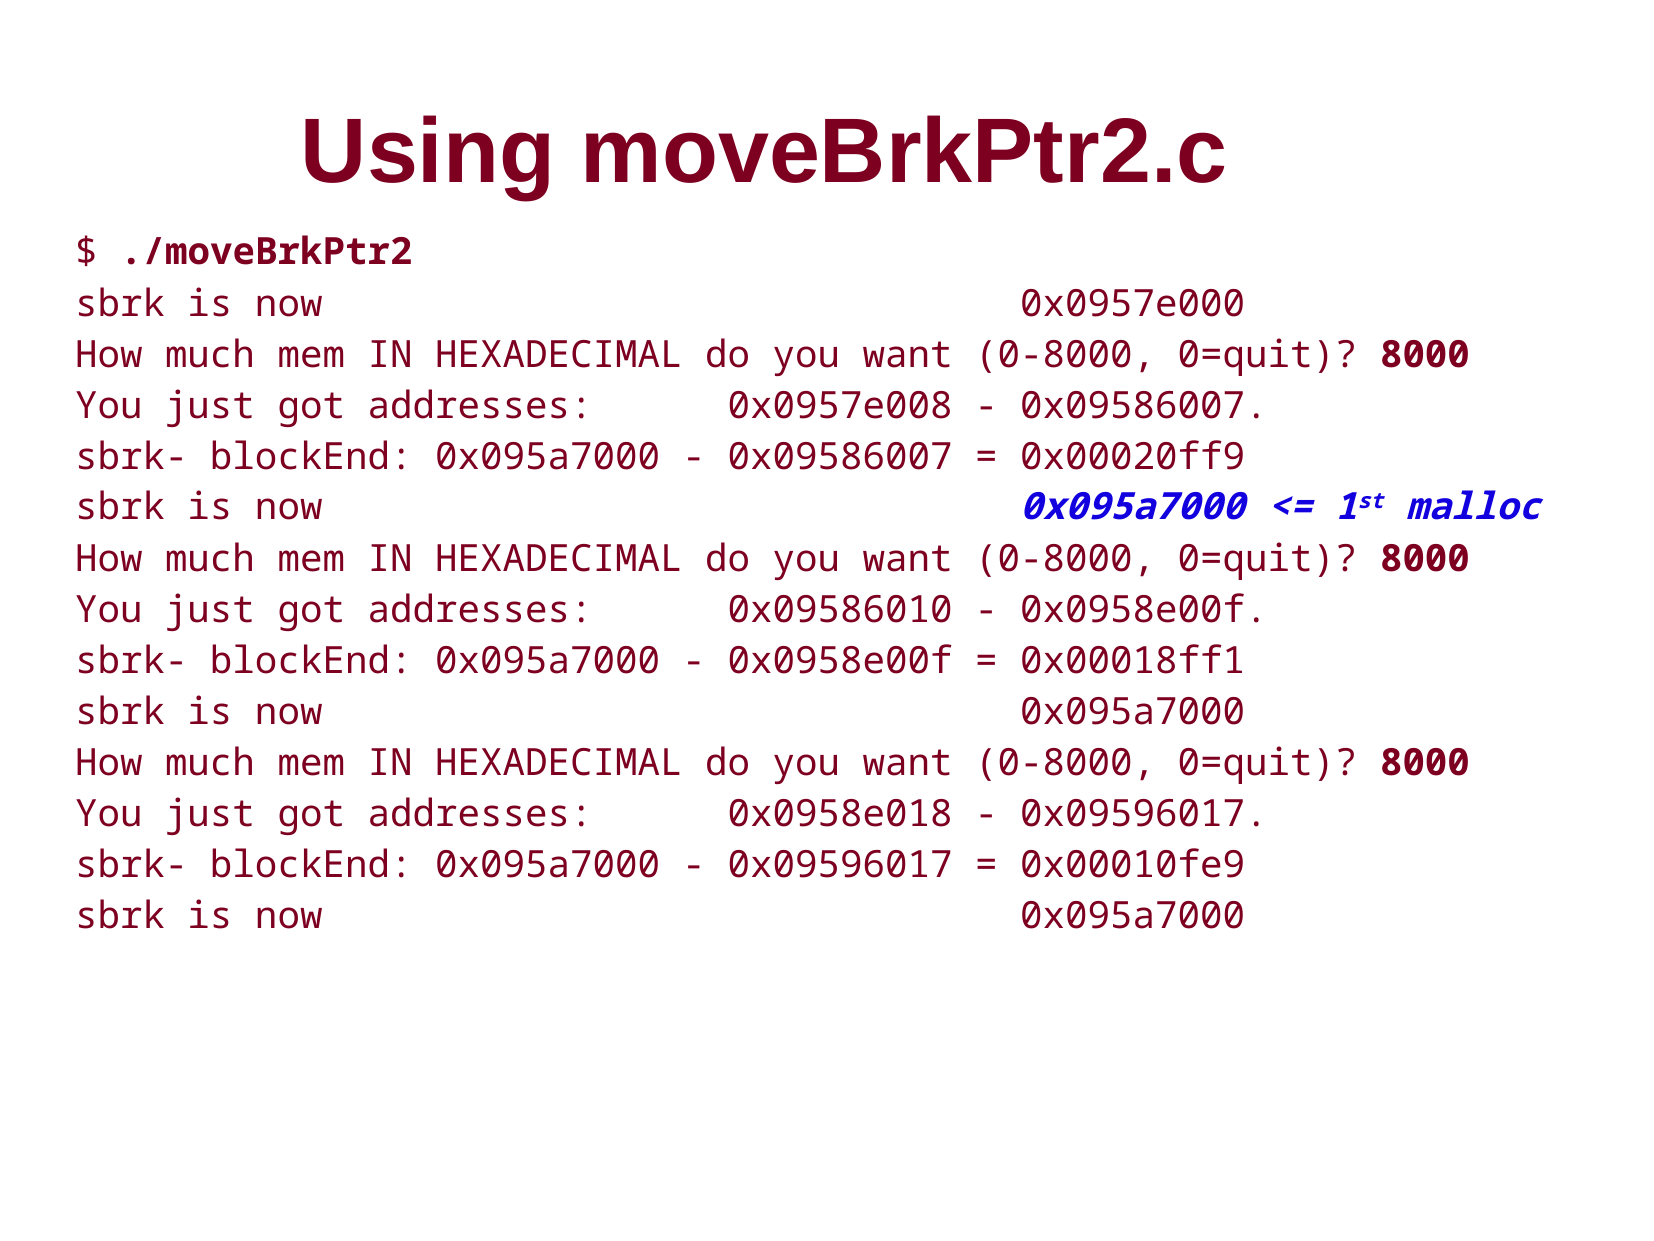

# Using moveBrkPtr2.c
$ ./moveBrkPtr2
sbrk is now 0x0957e000
How much mem IN HEXADECIMAL do you want (0-8000, 0=quit)? 8000
You just got addresses: 0x0957e008 - 0x09586007.
sbrk- blockEnd: 0x095a7000 - 0x09586007 = 0x00020ff9
sbrk is now 0x095a7000 <= 1st malloc
How much mem IN HEXADECIMAL do you want (0-8000, 0=quit)? 8000
You just got addresses: 0x09586010 - 0x0958e00f.
sbrk- blockEnd: 0x095a7000 - 0x0958e00f = 0x00018ff1
sbrk is now 0x095a7000
How much mem IN HEXADECIMAL do you want (0-8000, 0=quit)? 8000
You just got addresses: 0x0958e018 - 0x09596017.
sbrk- blockEnd: 0x095a7000 - 0x09596017 = 0x00010fe9
sbrk is now 0x095a7000